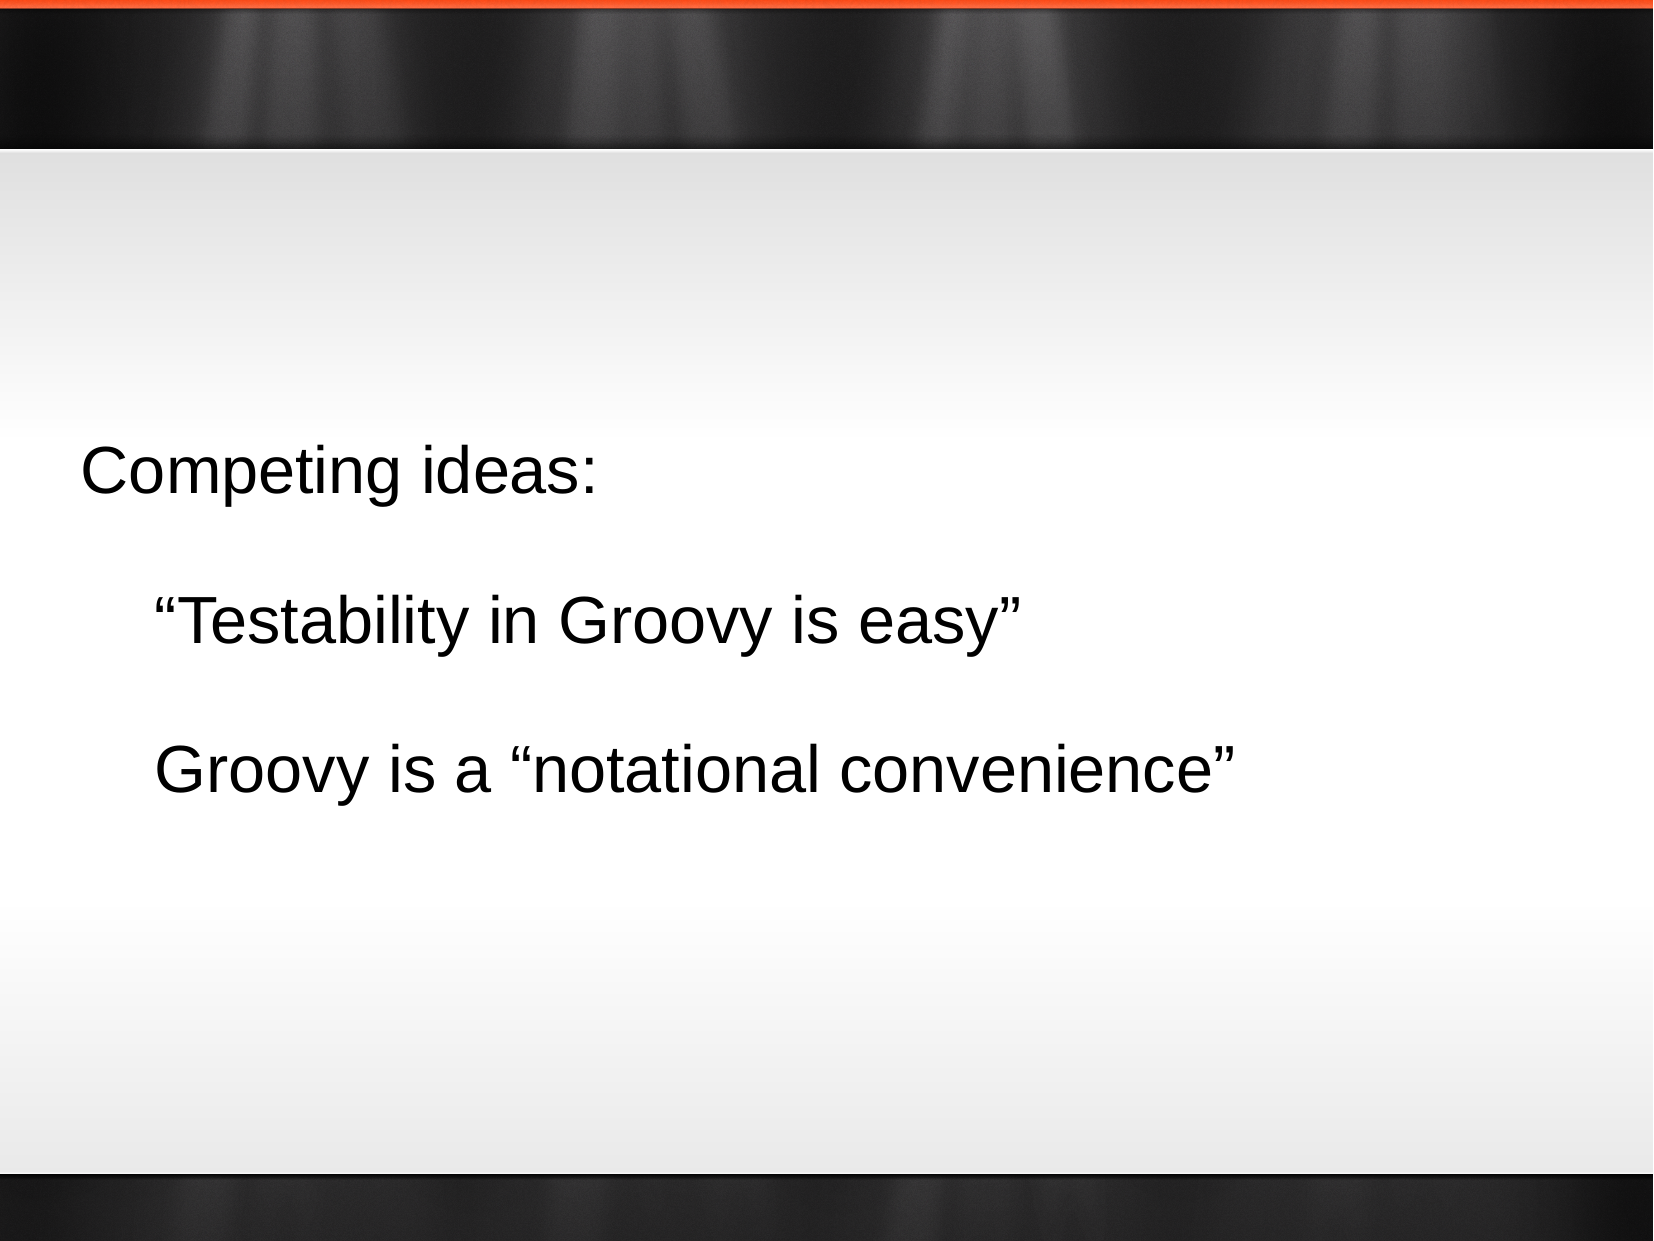

# Competing ideas:
 “Testability in Groovy is easy”
 Groovy is a “notational convenience”